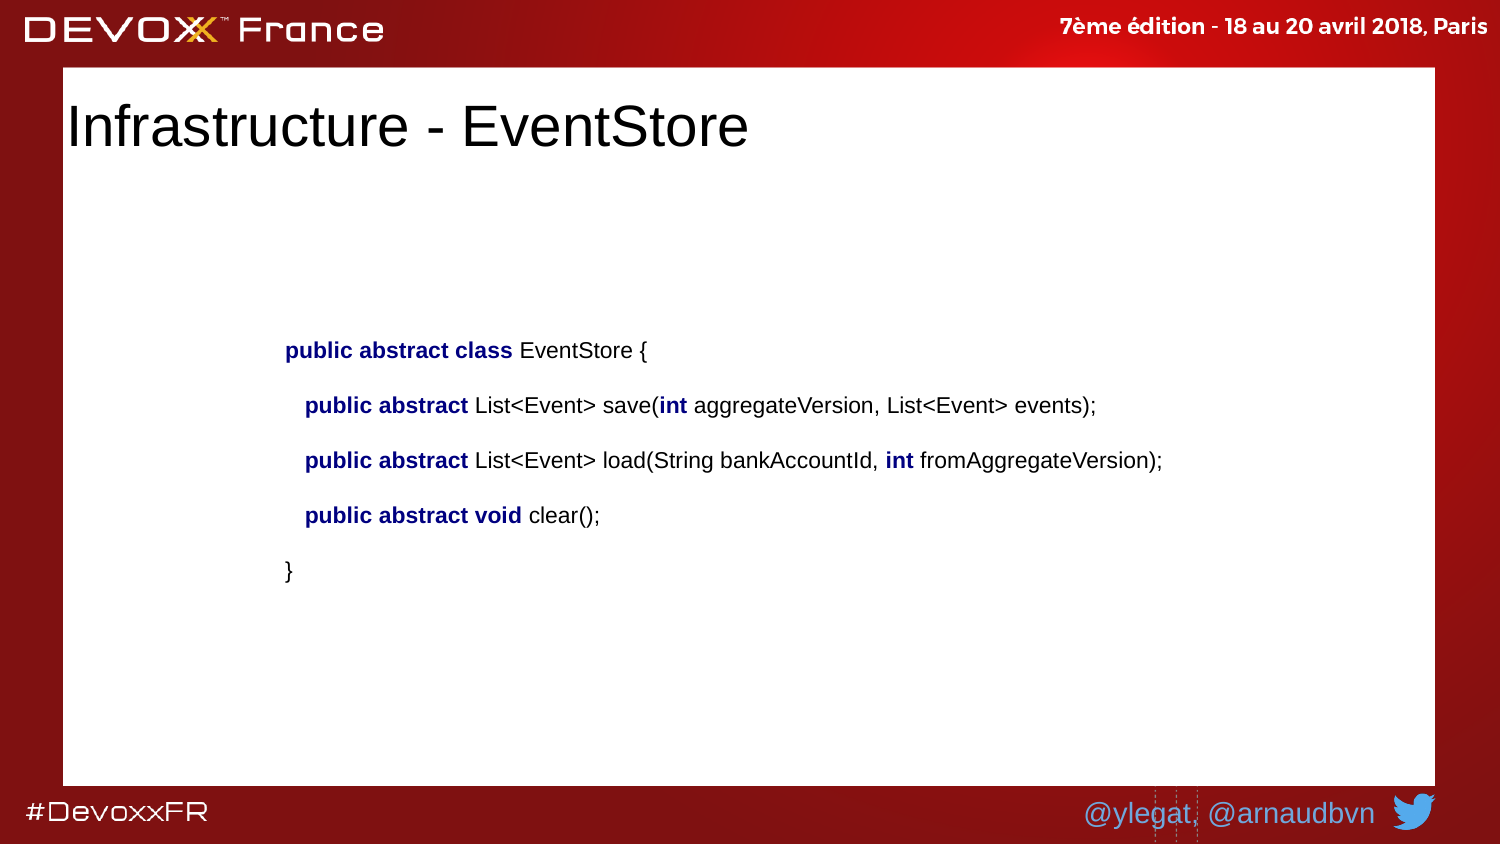

# Infrastructure - EventStore
public abstract class EventStore {
 public abstract List<Event> save(int aggregateVersion, List<Event> events);
 public abstract List<Event> load(String bankAccountId, int fromAggregateVersion);
 public abstract void clear();
}
@ylegat, @arnaudbvn